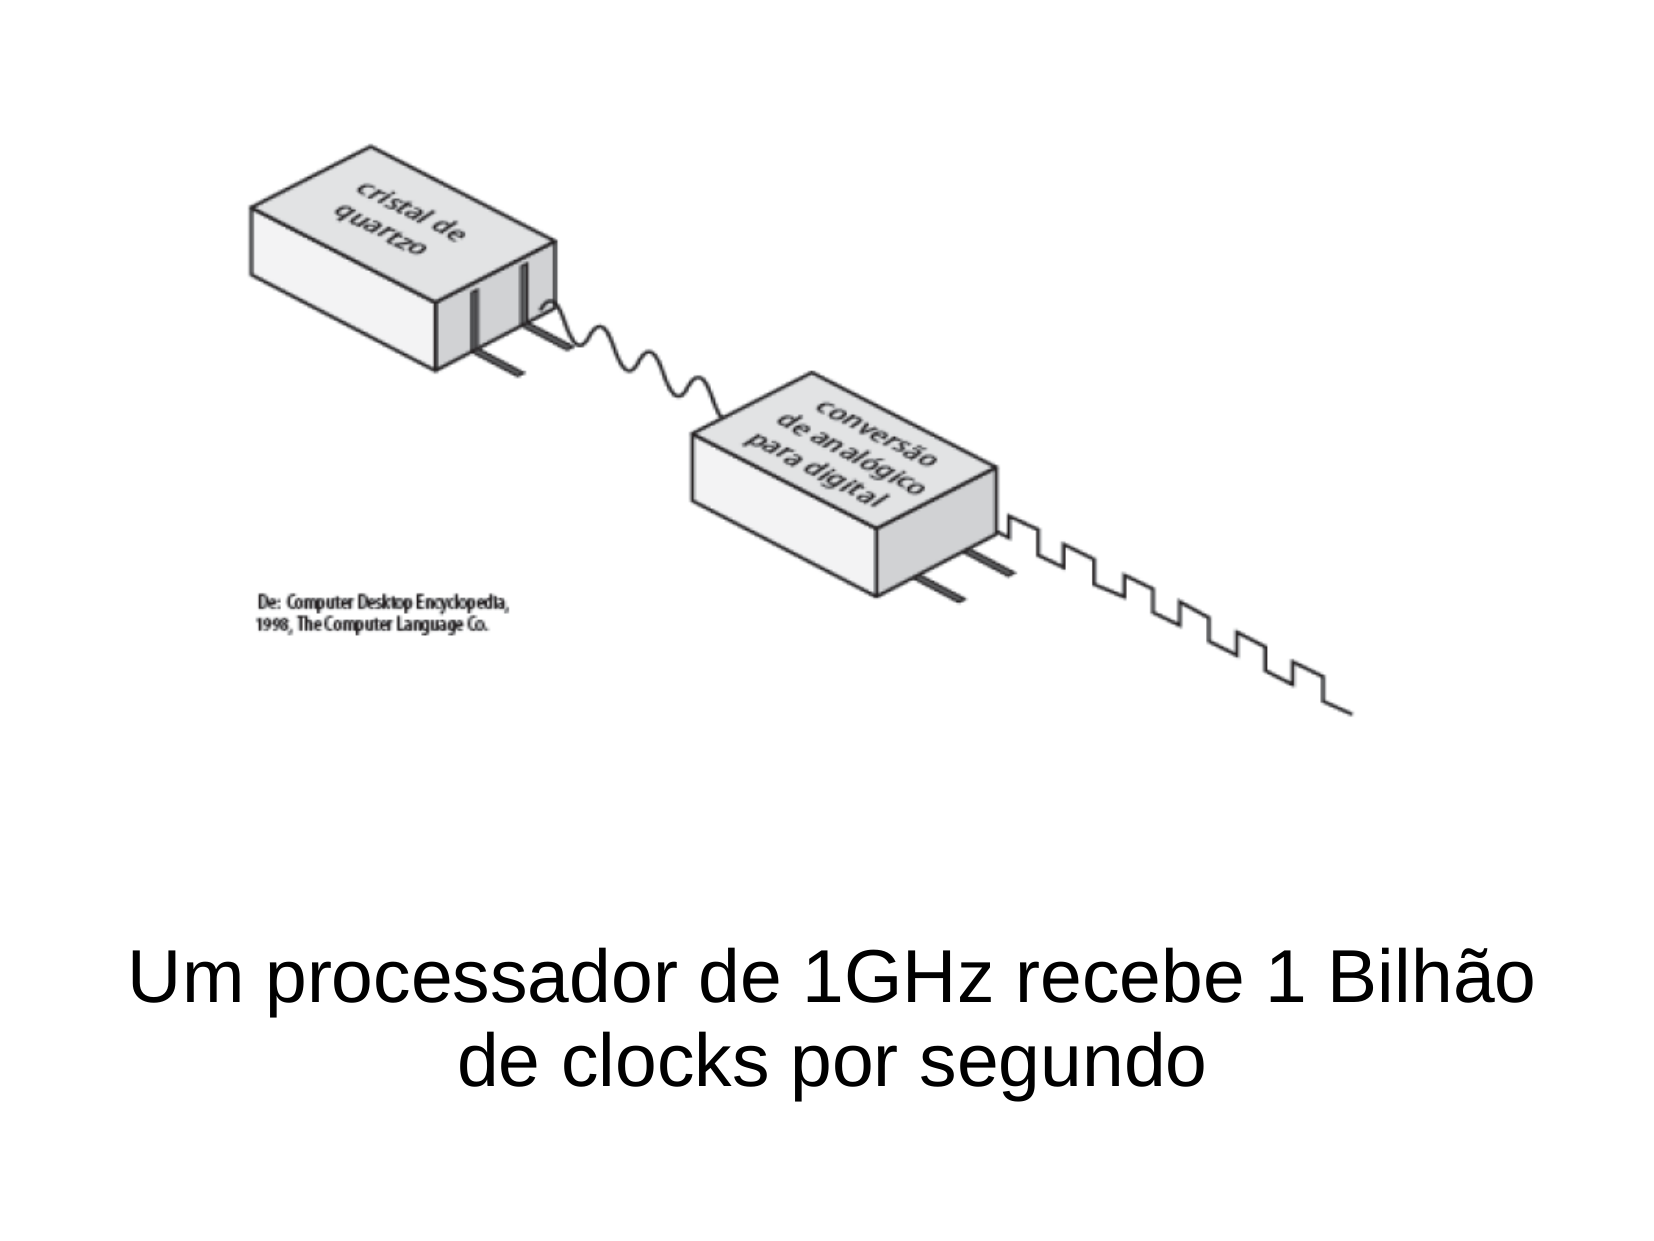

# Um processador de 1GHz recebe 1 Bilhão de clocks por segundo